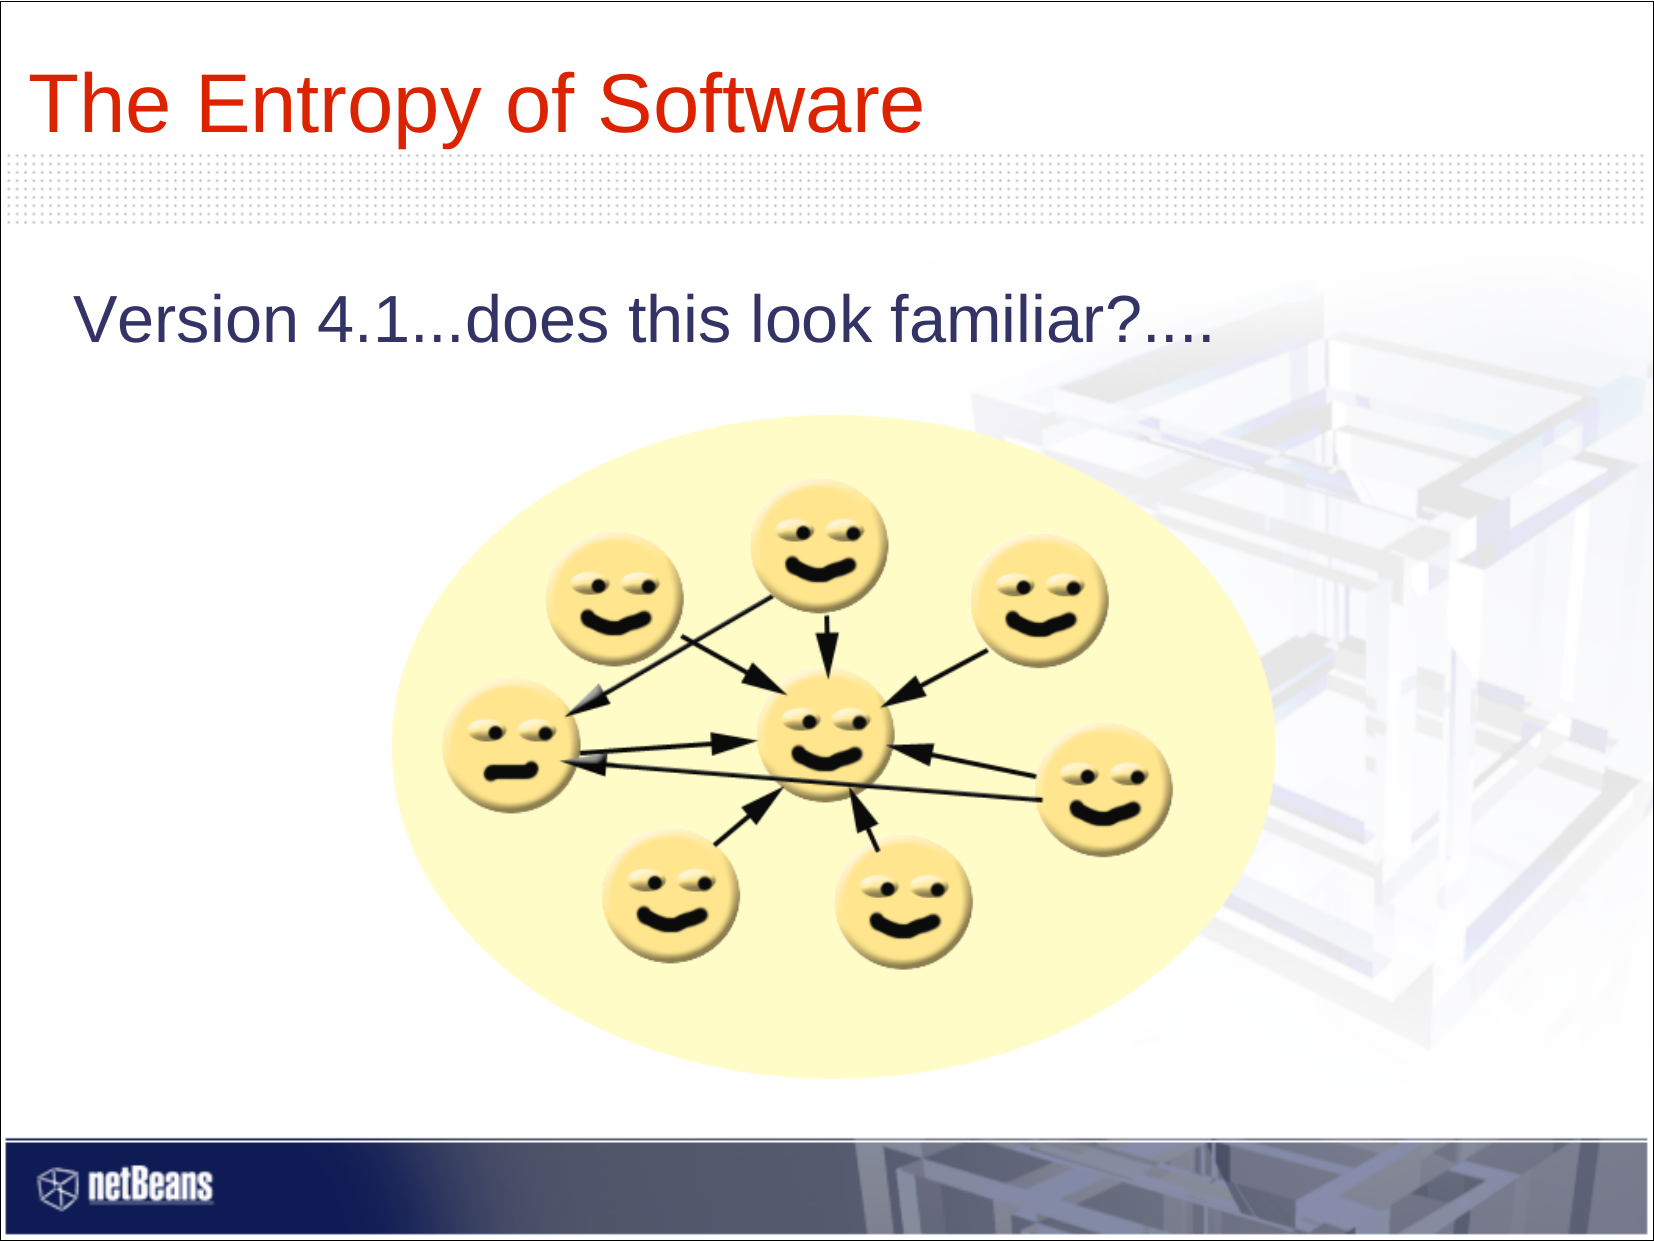

# The Entropy of Software
Version 4.1...does this look familiar?....